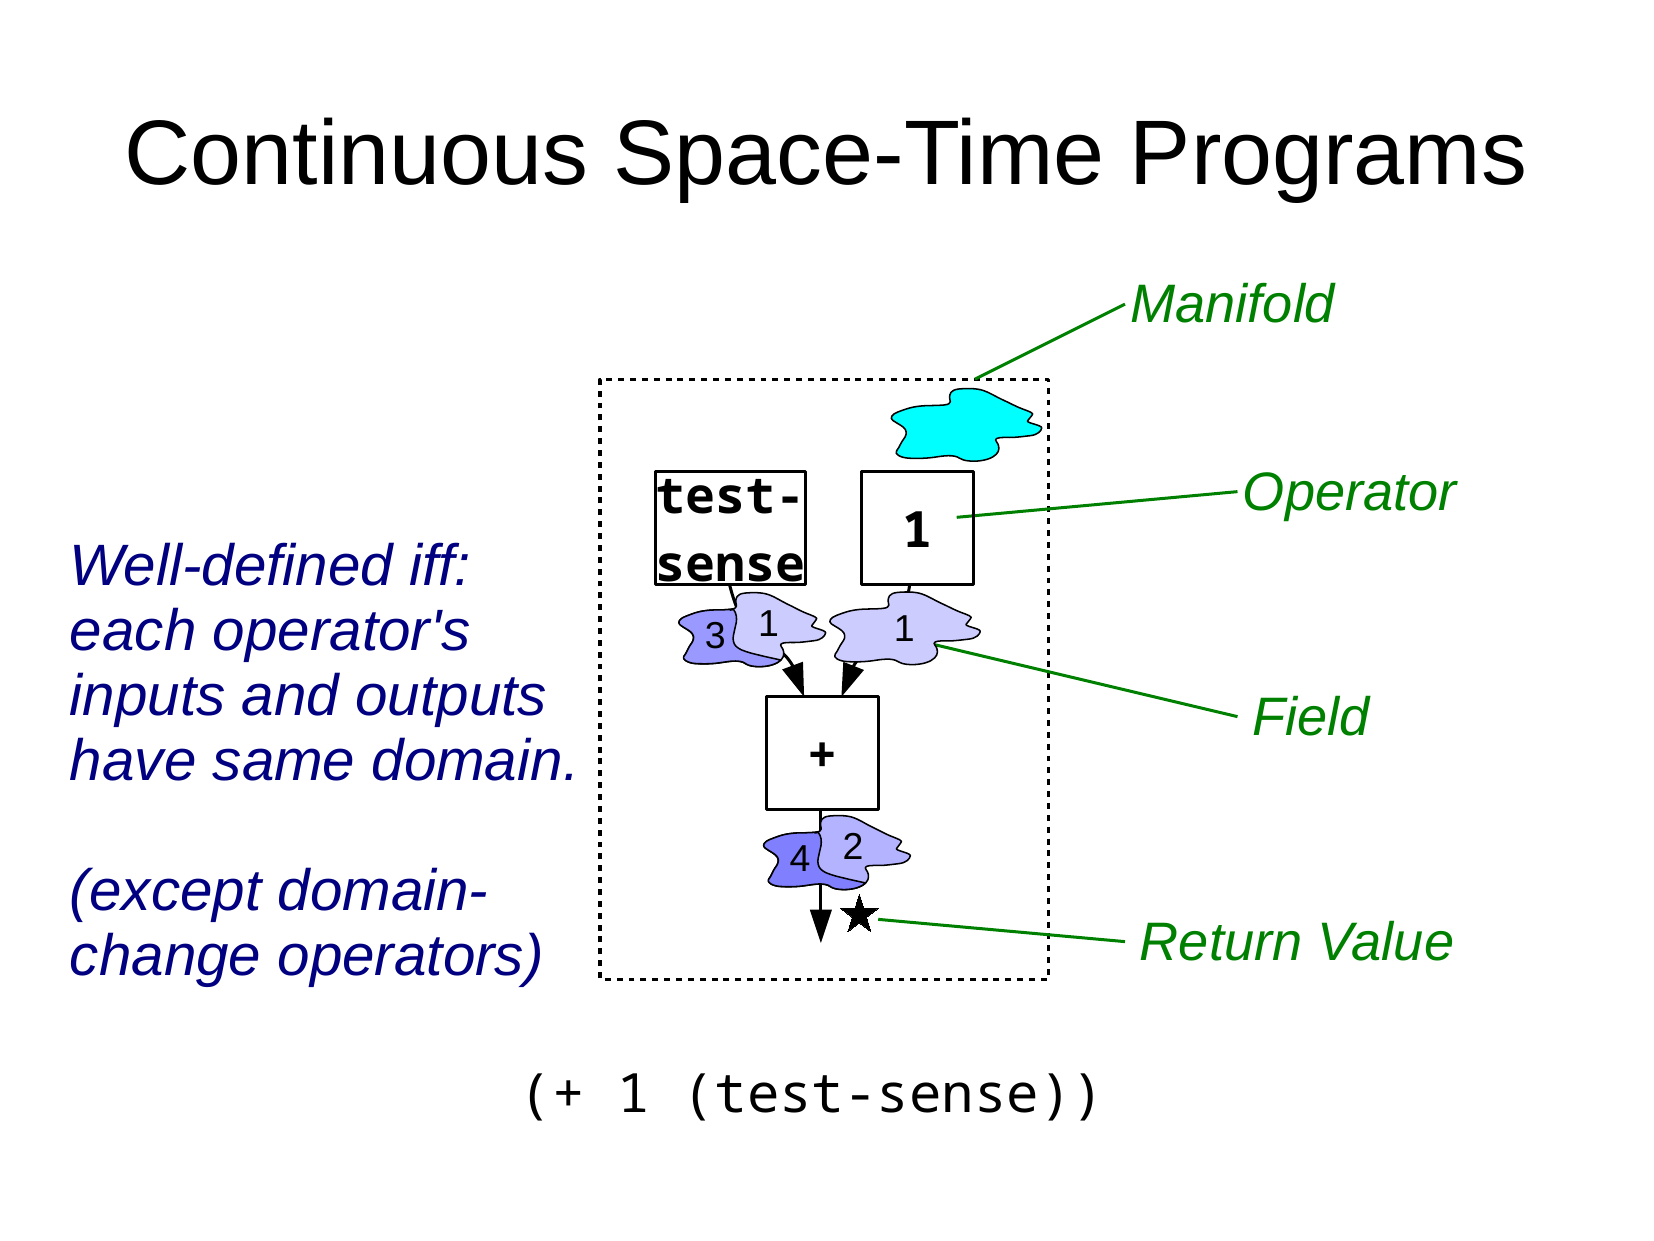

# Continuous Space-Time Programs
Manifold
Operator
Field
Return Value
test-
sense
1
Well-defined iff:
each operator's inputs and outputs have same domain.
(except domain-change operators)
1
1
3
+
2
4
(+ 1 (test-sense))